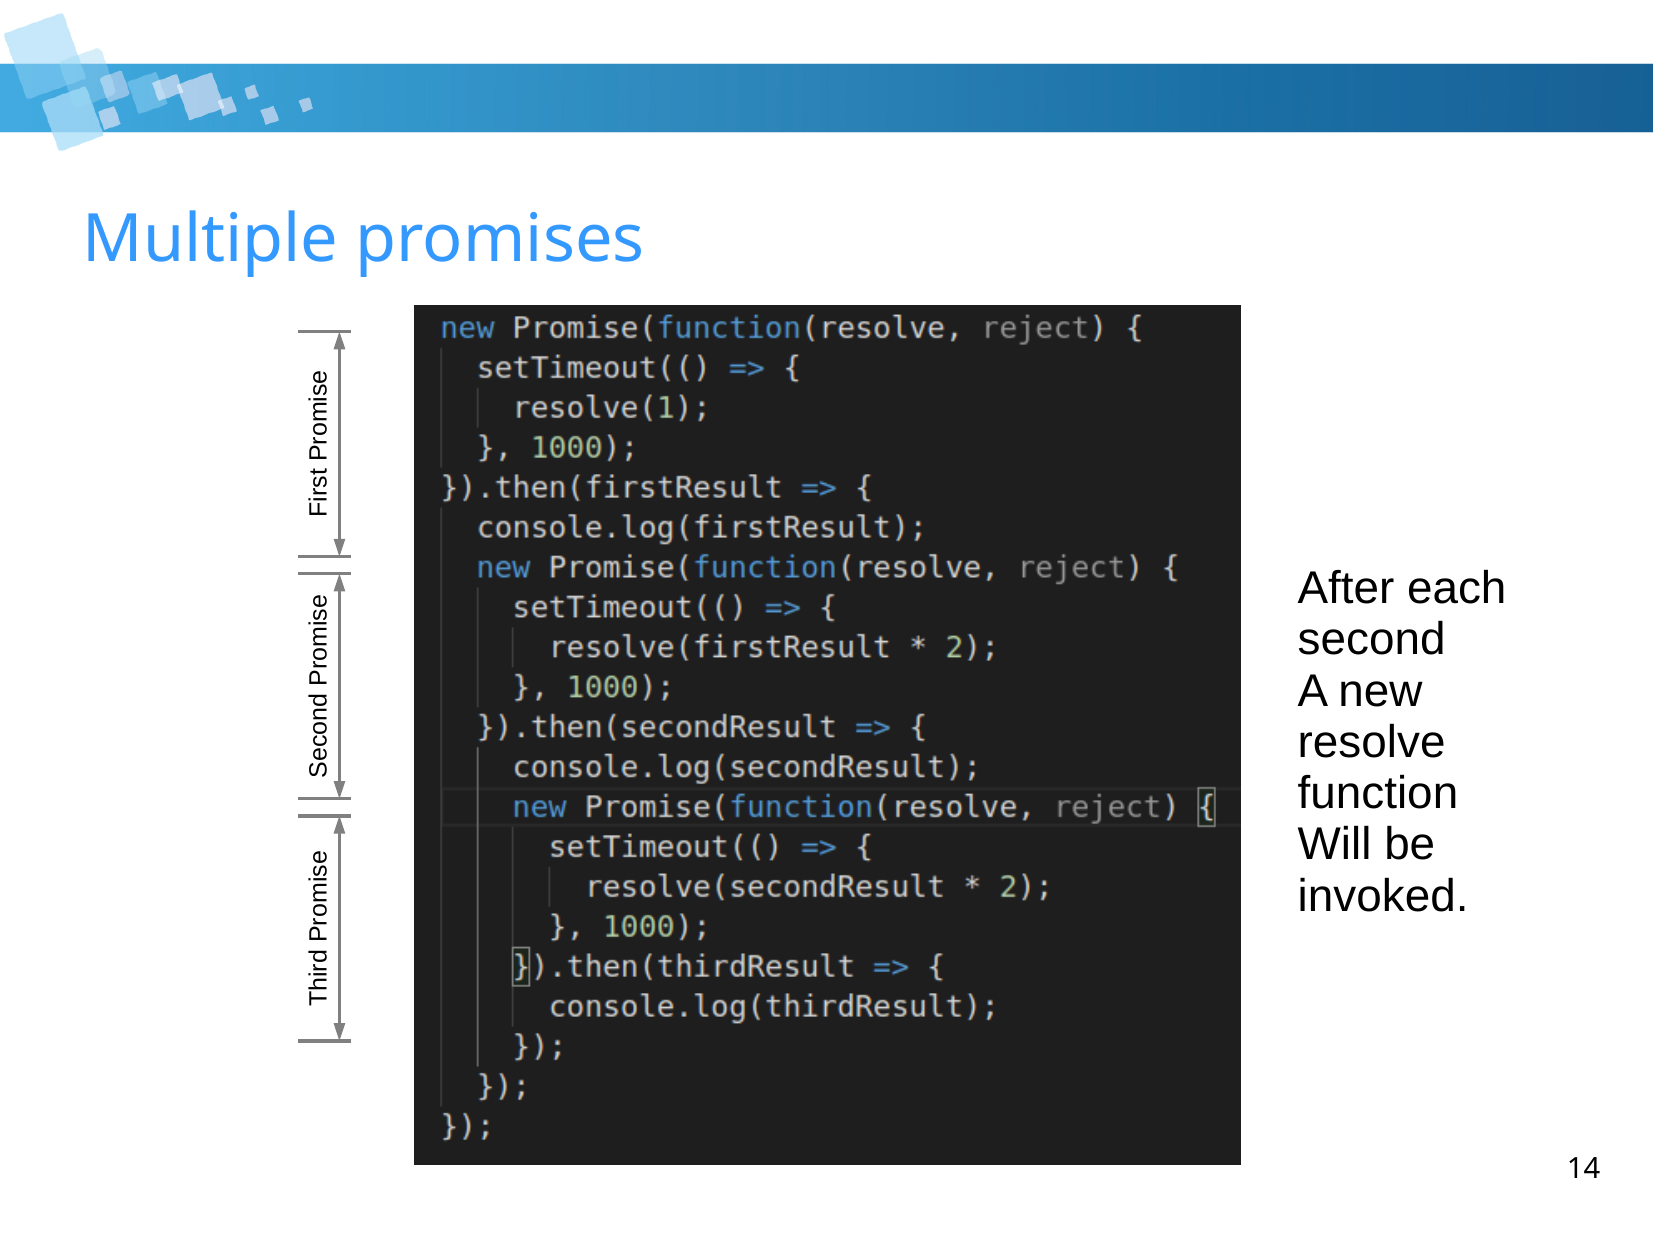

# Multiple promises
After each second
A new resolve function
Will be invoked.
14